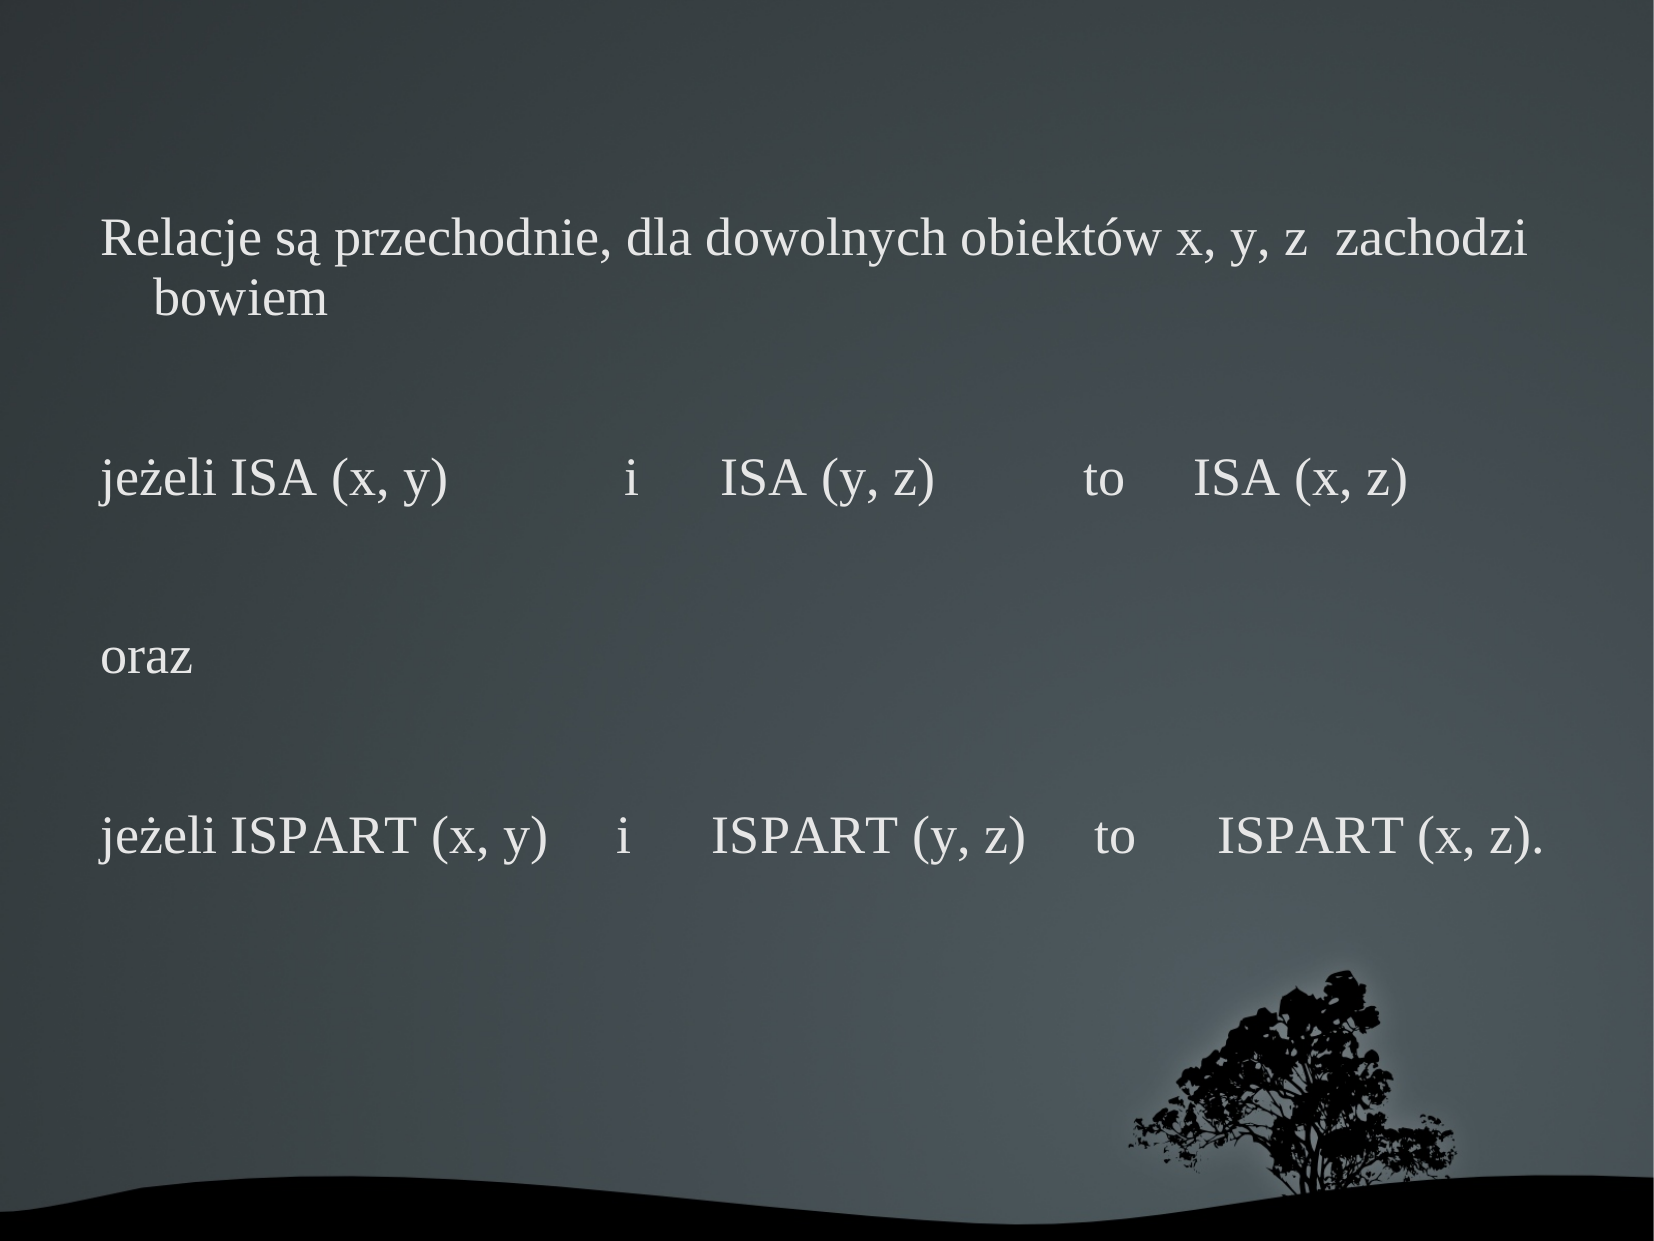

#
Relacje są przechodnie, dla dowolnych obiektów x, y, z zachodzi bowiem
jeżeli ISA (x, y) i ISA (y, z) to ISA (x, z)
oraz
jeżeli ISPART (x, y) i ISPART (y, z) to ISPART (x, z).